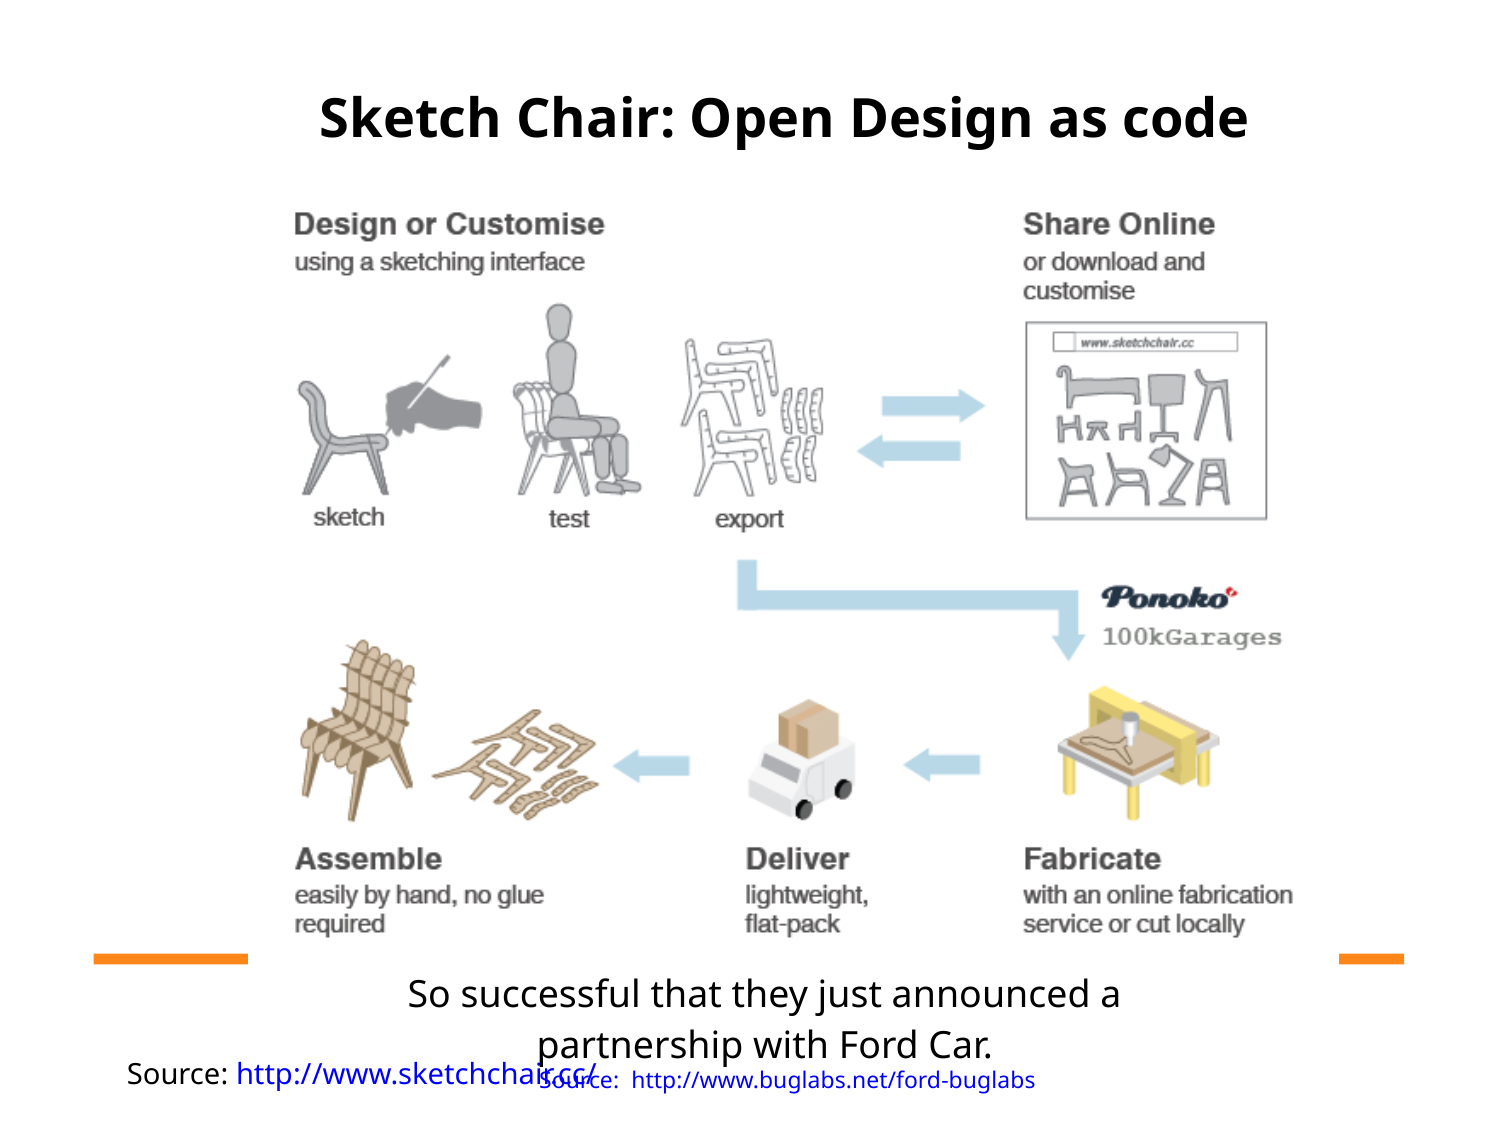

# Sketch Chair: Open Design as code
So successful that they just announced a partnership with Ford Car.
Source: http://www.sketchchair.cc/
Source: http://www.buglabs.net/ford-buglabs